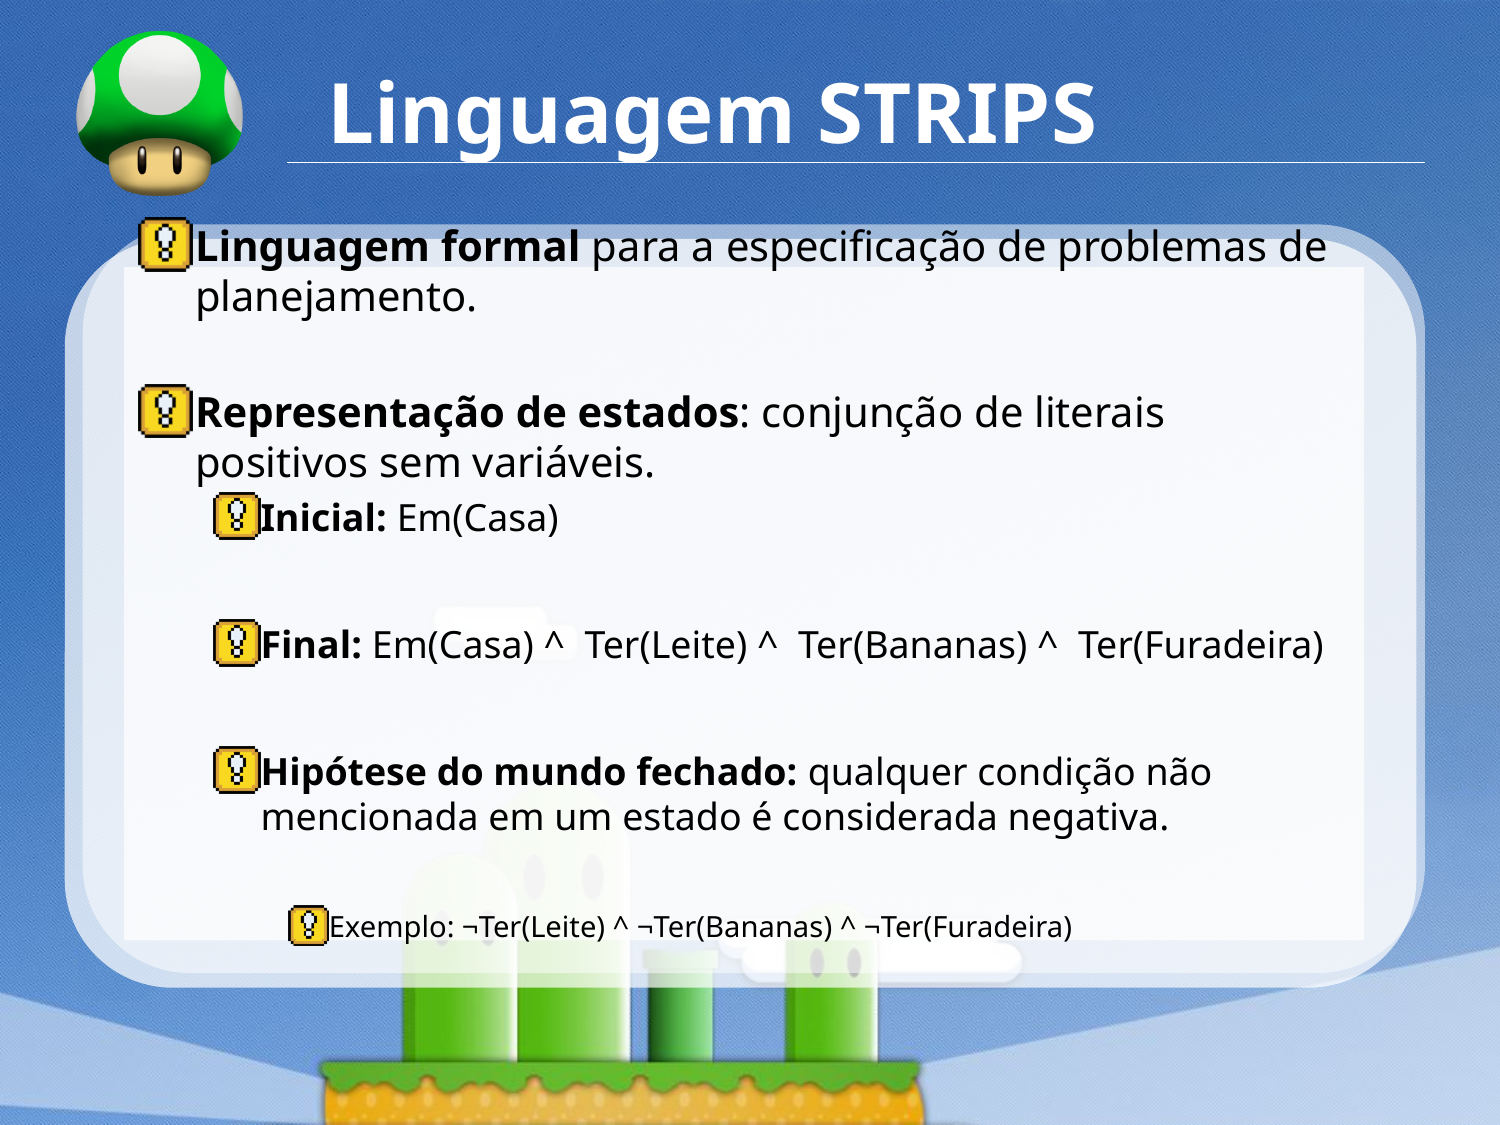

# Linguagem STRIPS
Linguagem formal para a especificação de problemas de planejamento.
Representação de estados: conjunção de literais positivos sem variáveis.
Inicial: Em(Casa)
Final: Em(Casa) ^ Ter(Leite) ^ Ter(Bananas) ^ Ter(Furadeira)
Hipótese do mundo fechado: qualquer condição não mencionada em um estado é considerada negativa.
Exemplo: ¬Ter(Leite) ^ ¬Ter(Bananas) ^ ¬Ter(Furadeira)